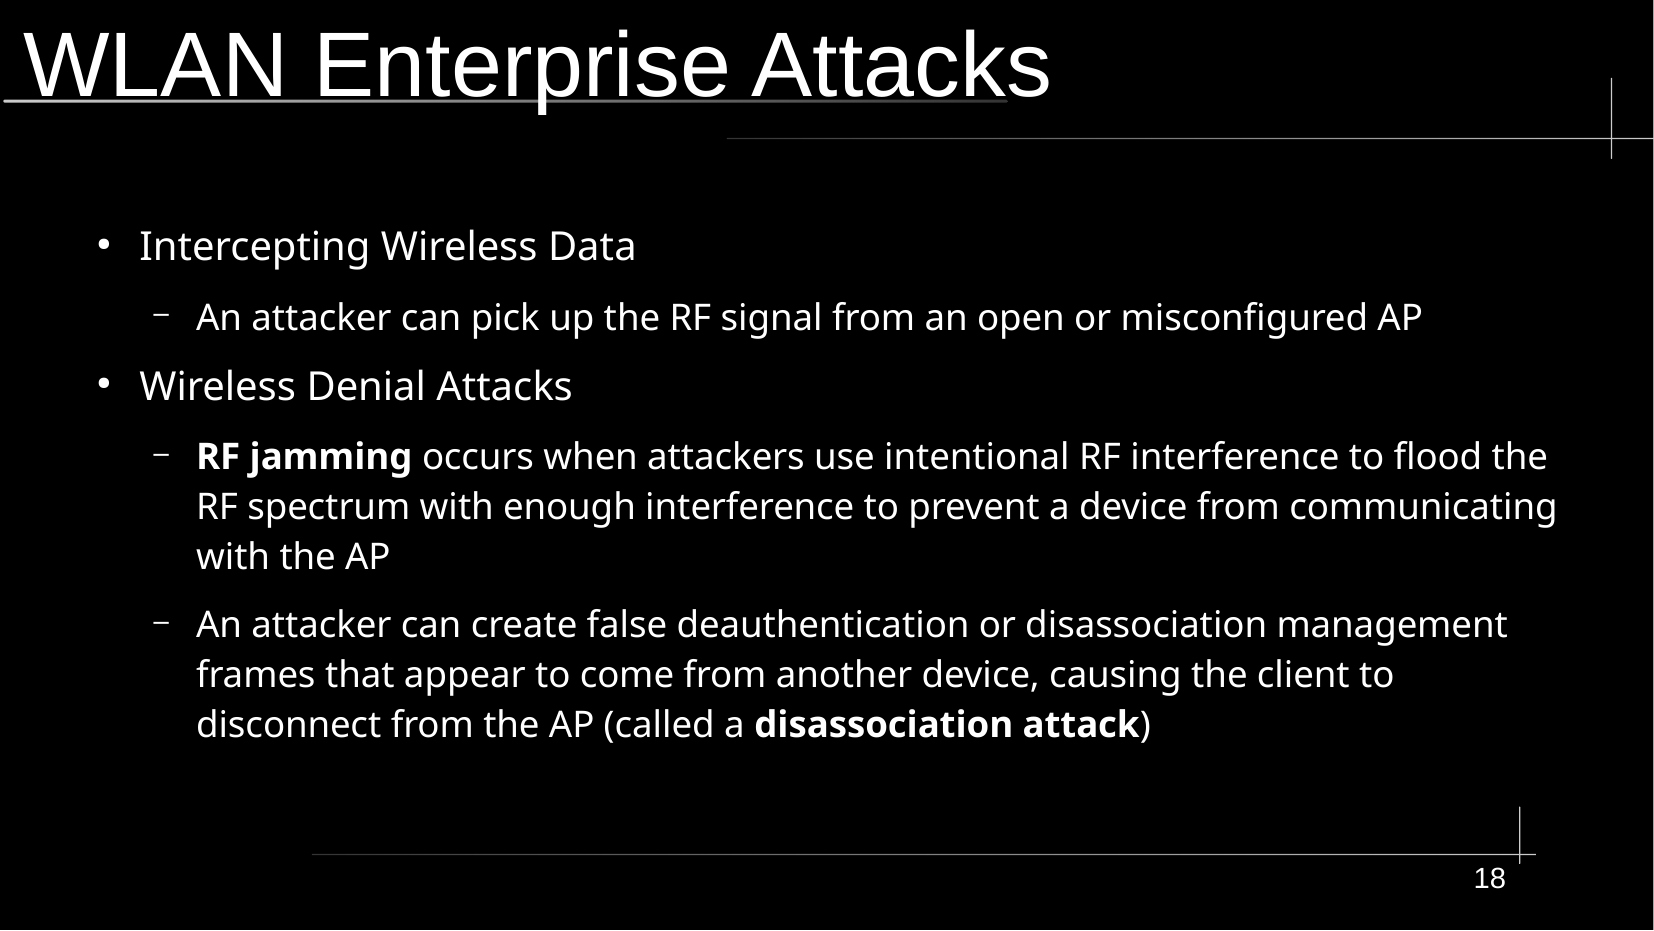

# WLAN Enterprise Attacks
Intercepting Wireless Data
An attacker can pick up the RF signal from an open or misconfigured AP
Wireless Denial Attacks
RF jamming occurs when attackers use intentional RF interference to flood the RF spectrum with enough interference to prevent a device from communicating with the AP
An attacker can create false deauthentication or disassociation management frames that appear to come from another device, causing the client to disconnect from the AP (called a disassociation attack)
18